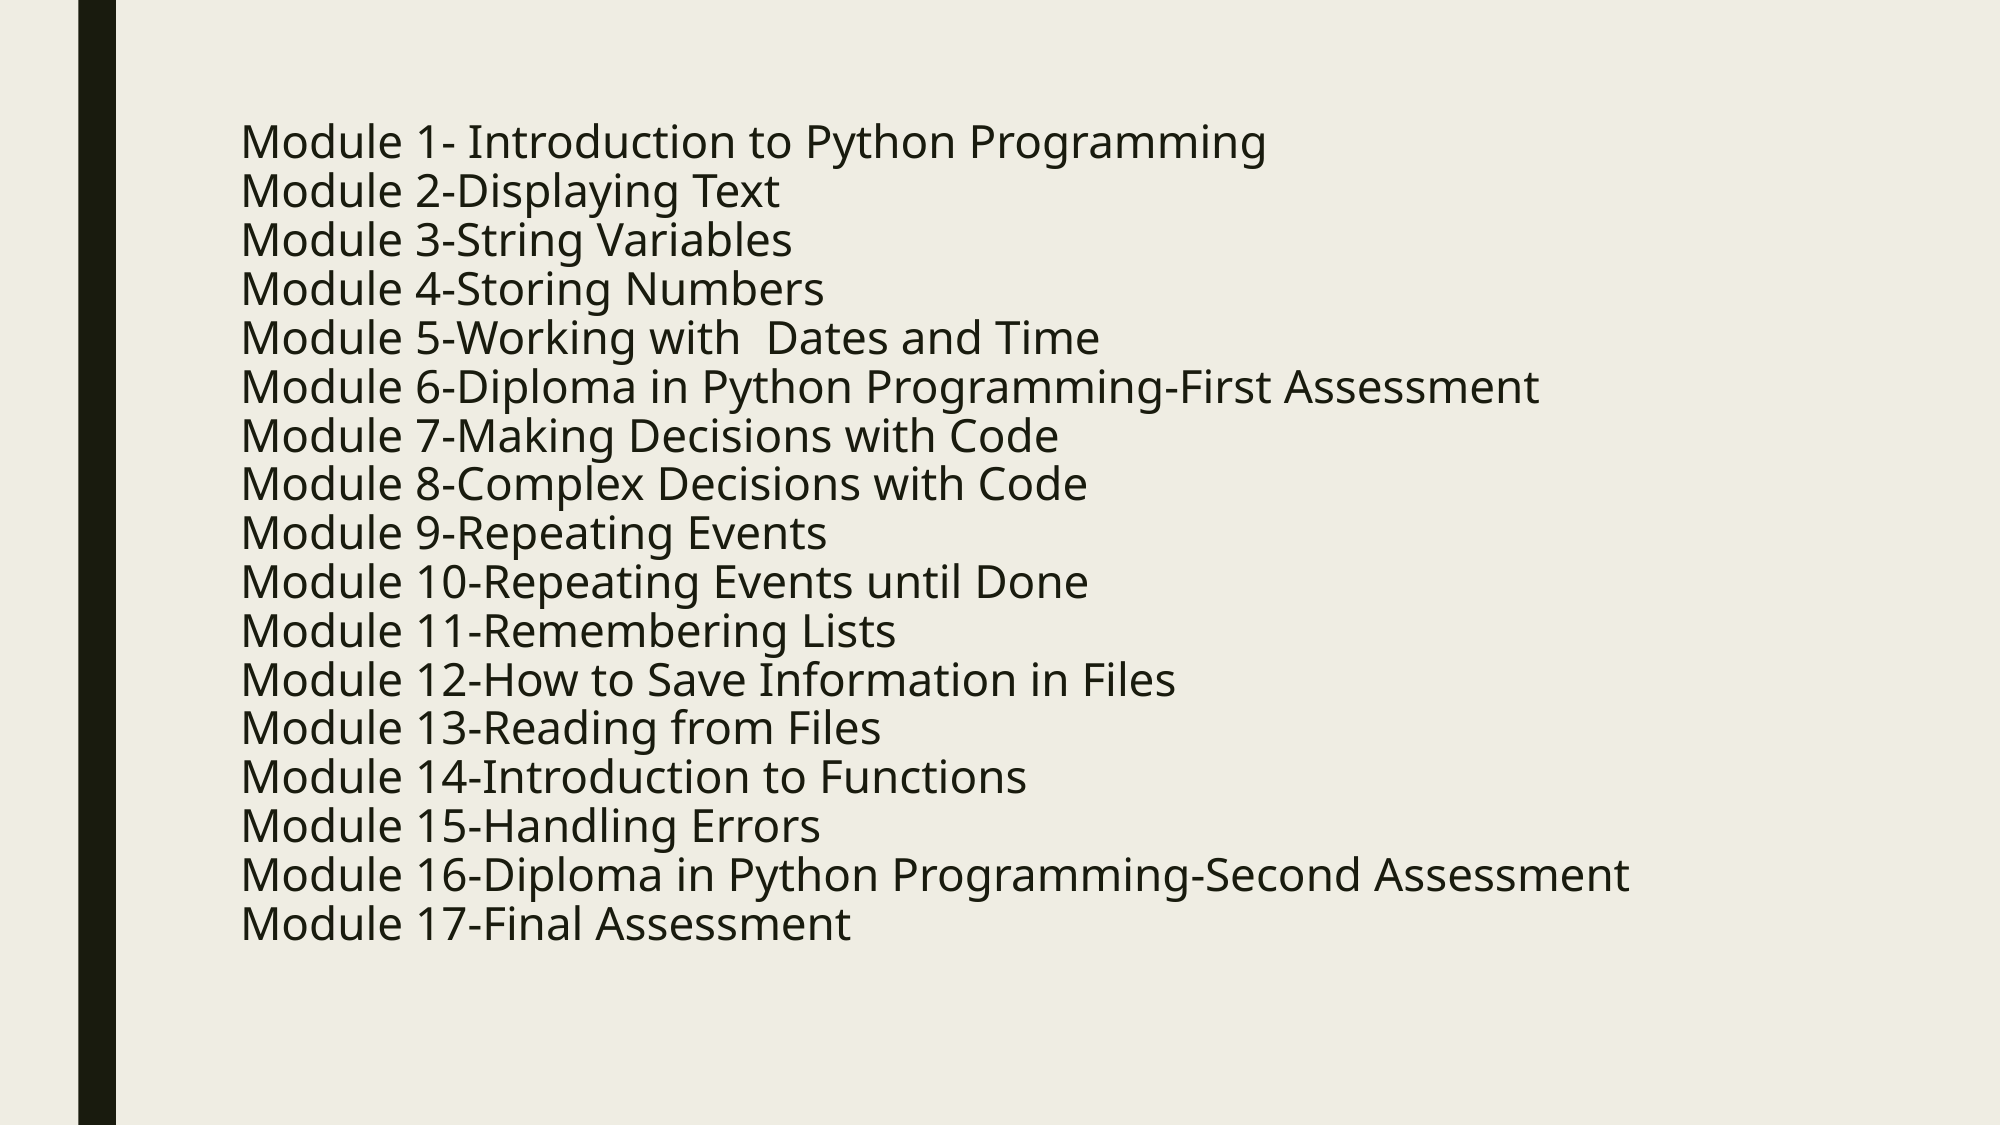

# Module 1- Introduction to Python Programming Module 2-Displaying Text Module 3-String Variables Module 4-Storing Numbers Module 5-Working with Dates and Time Module 6-Diploma in Python Programming-First Assessment Module 7-Making Decisions with Code Module 8-Complex Decisions with Code Module 9-Repeating Events Module 10-Repeating Events until Done Module 11-Remembering Lists Module 12-How to Save Information in Files Module 13-Reading from Files Module 14-Introduction to Functions Module 15-Handling Errors Module 16-Diploma in Python Programming-Second Assessment Module 17-Final Assessment